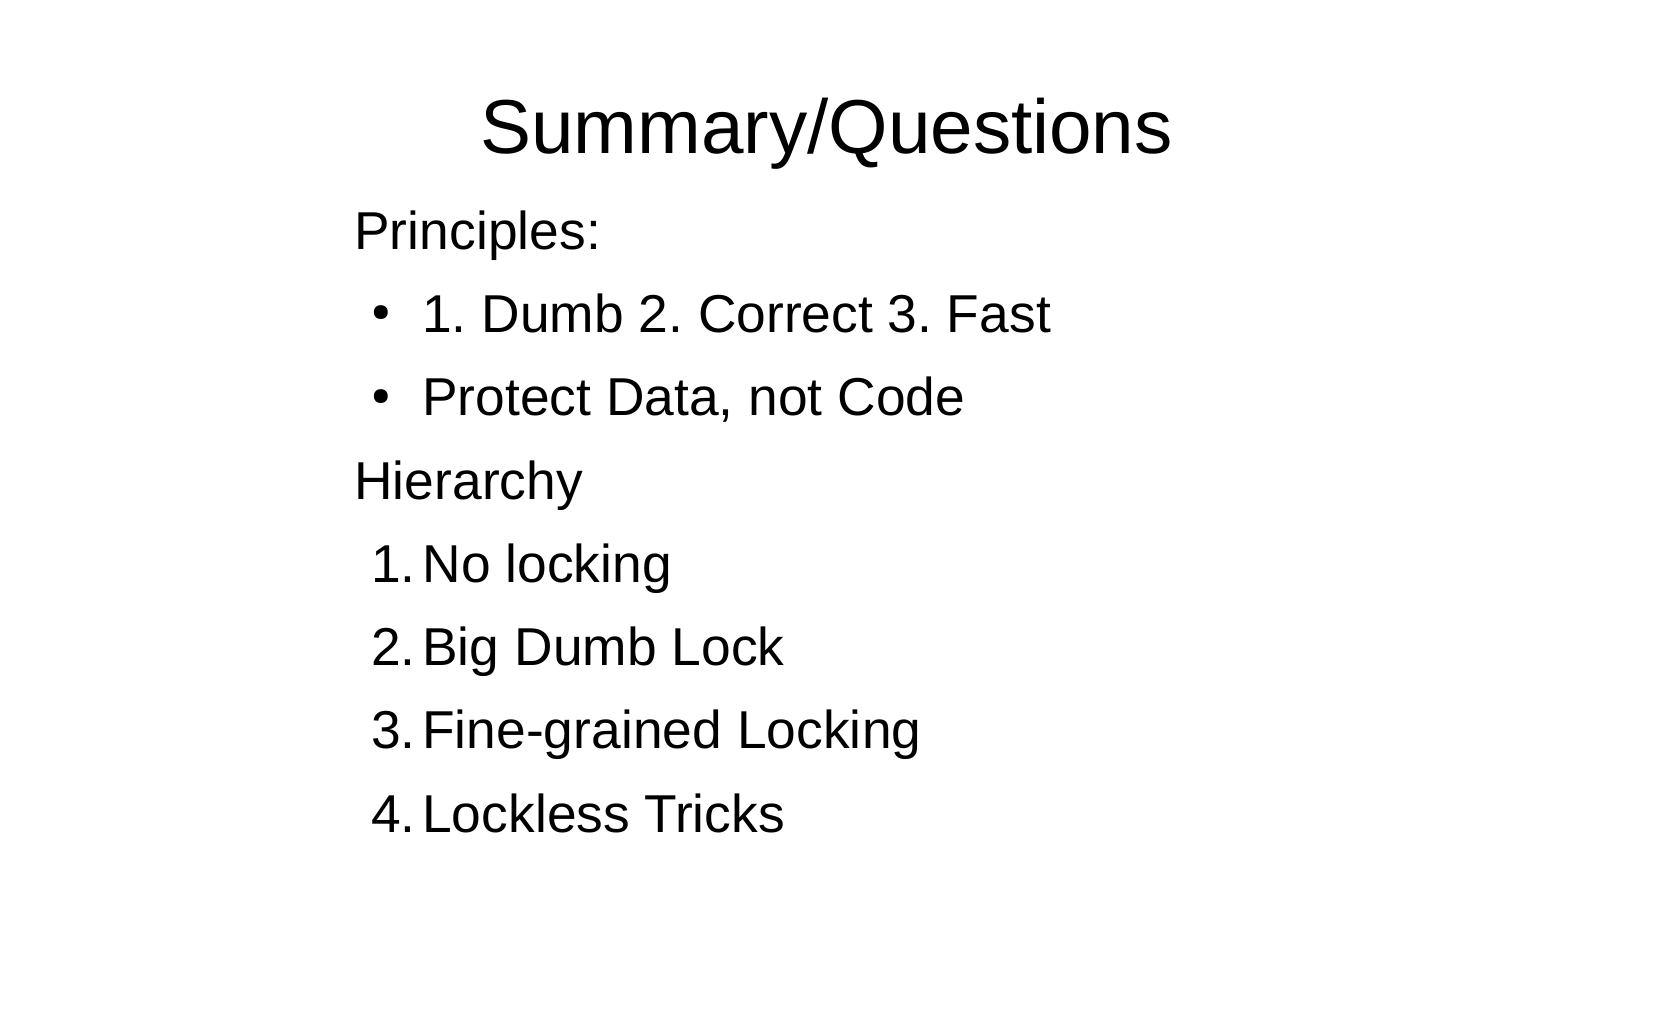

# Summary/Questions
Principles:
1. Dumb 2. Correct 3. Fast
Protect Data, not Code
Hierarchy
No locking
Big Dumb Lock
Fine-grained Locking
Lockless Tricks